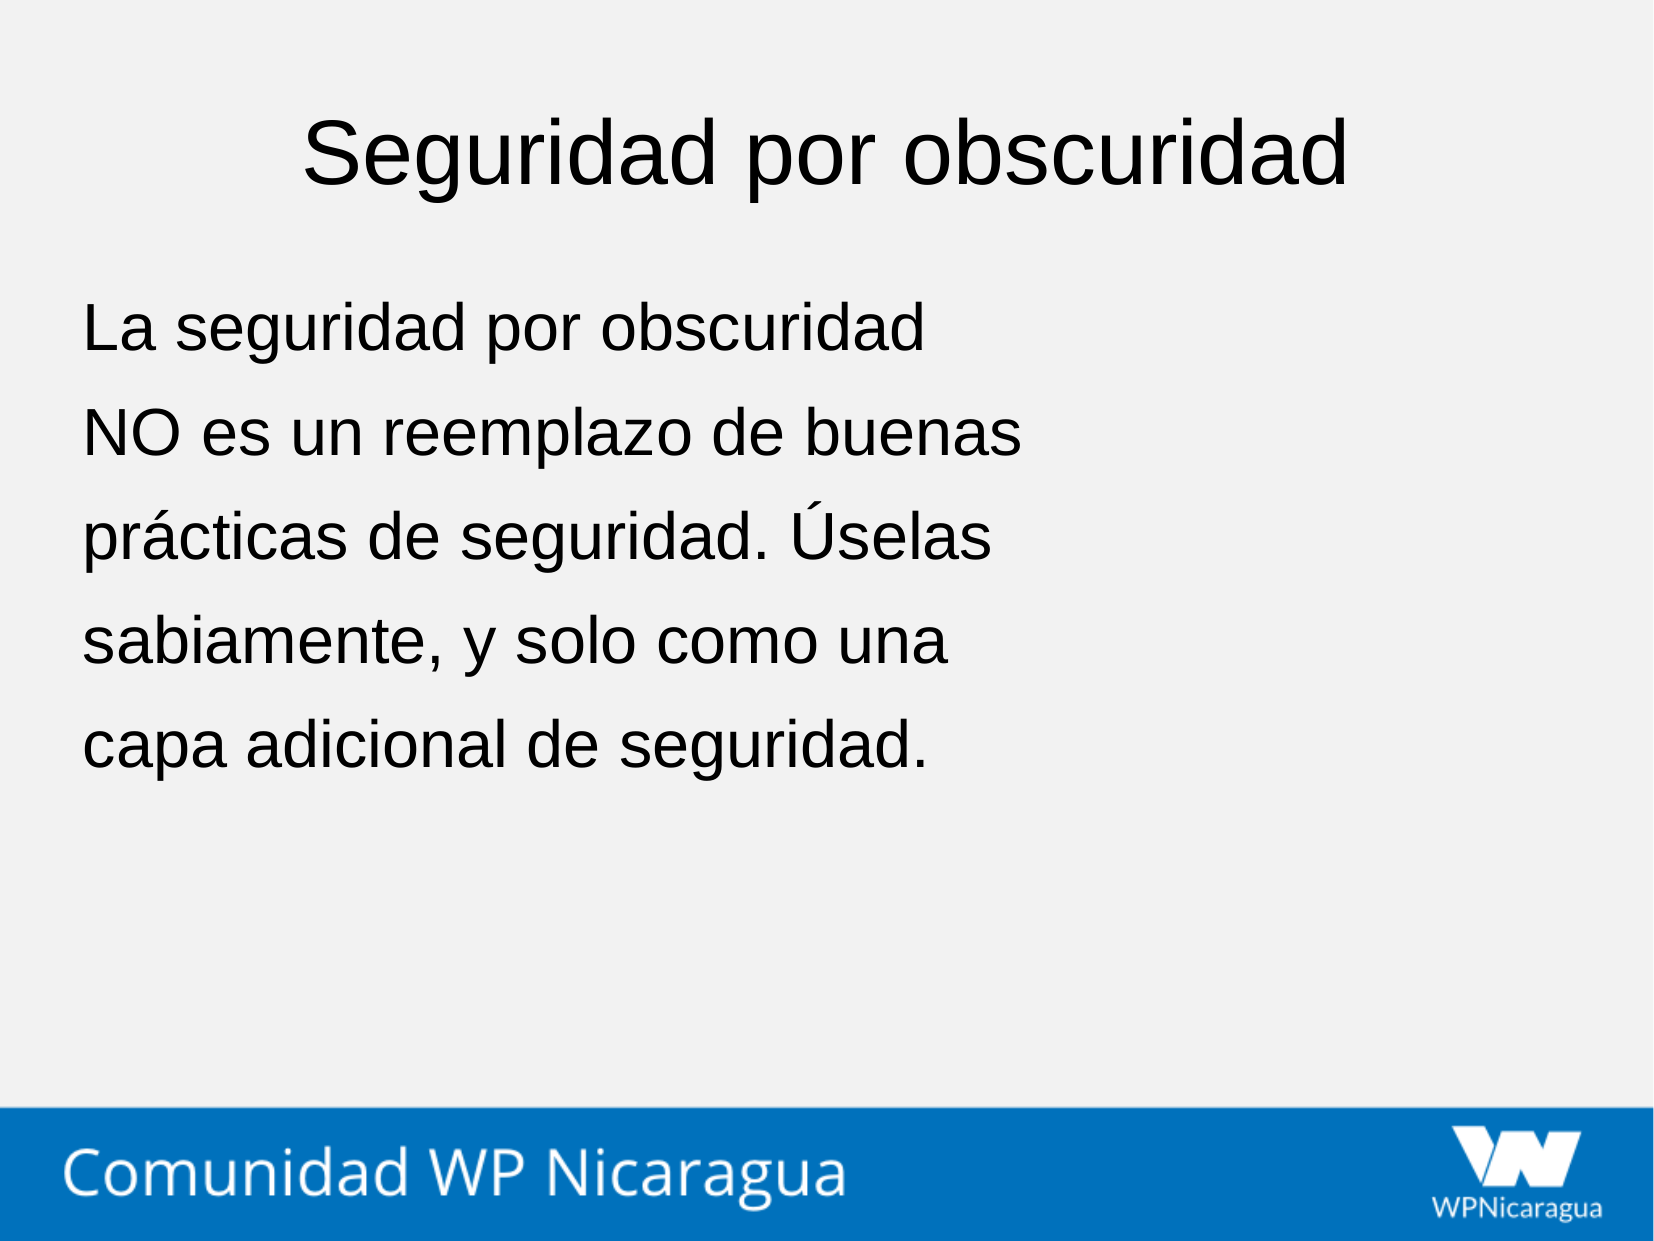

# Seguridad por obscuridad
La seguridad por obscuridad
NO es un reemplazo de buenas
prácticas de seguridad. Úselas
sabiamente, y solo como una
capa adicional de seguridad.